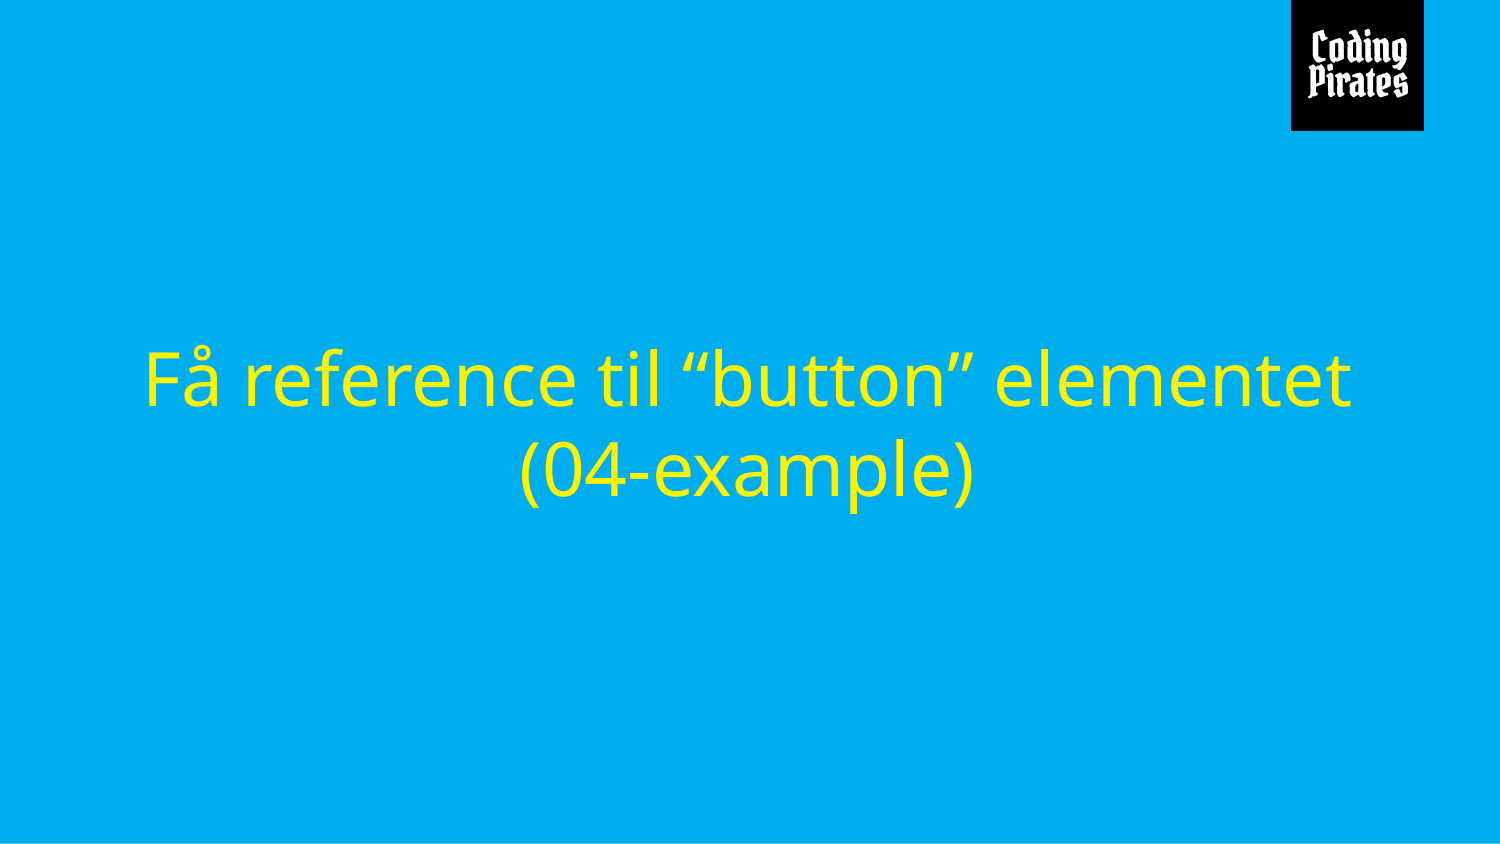

# Få reference til “button” elementet (04-example)